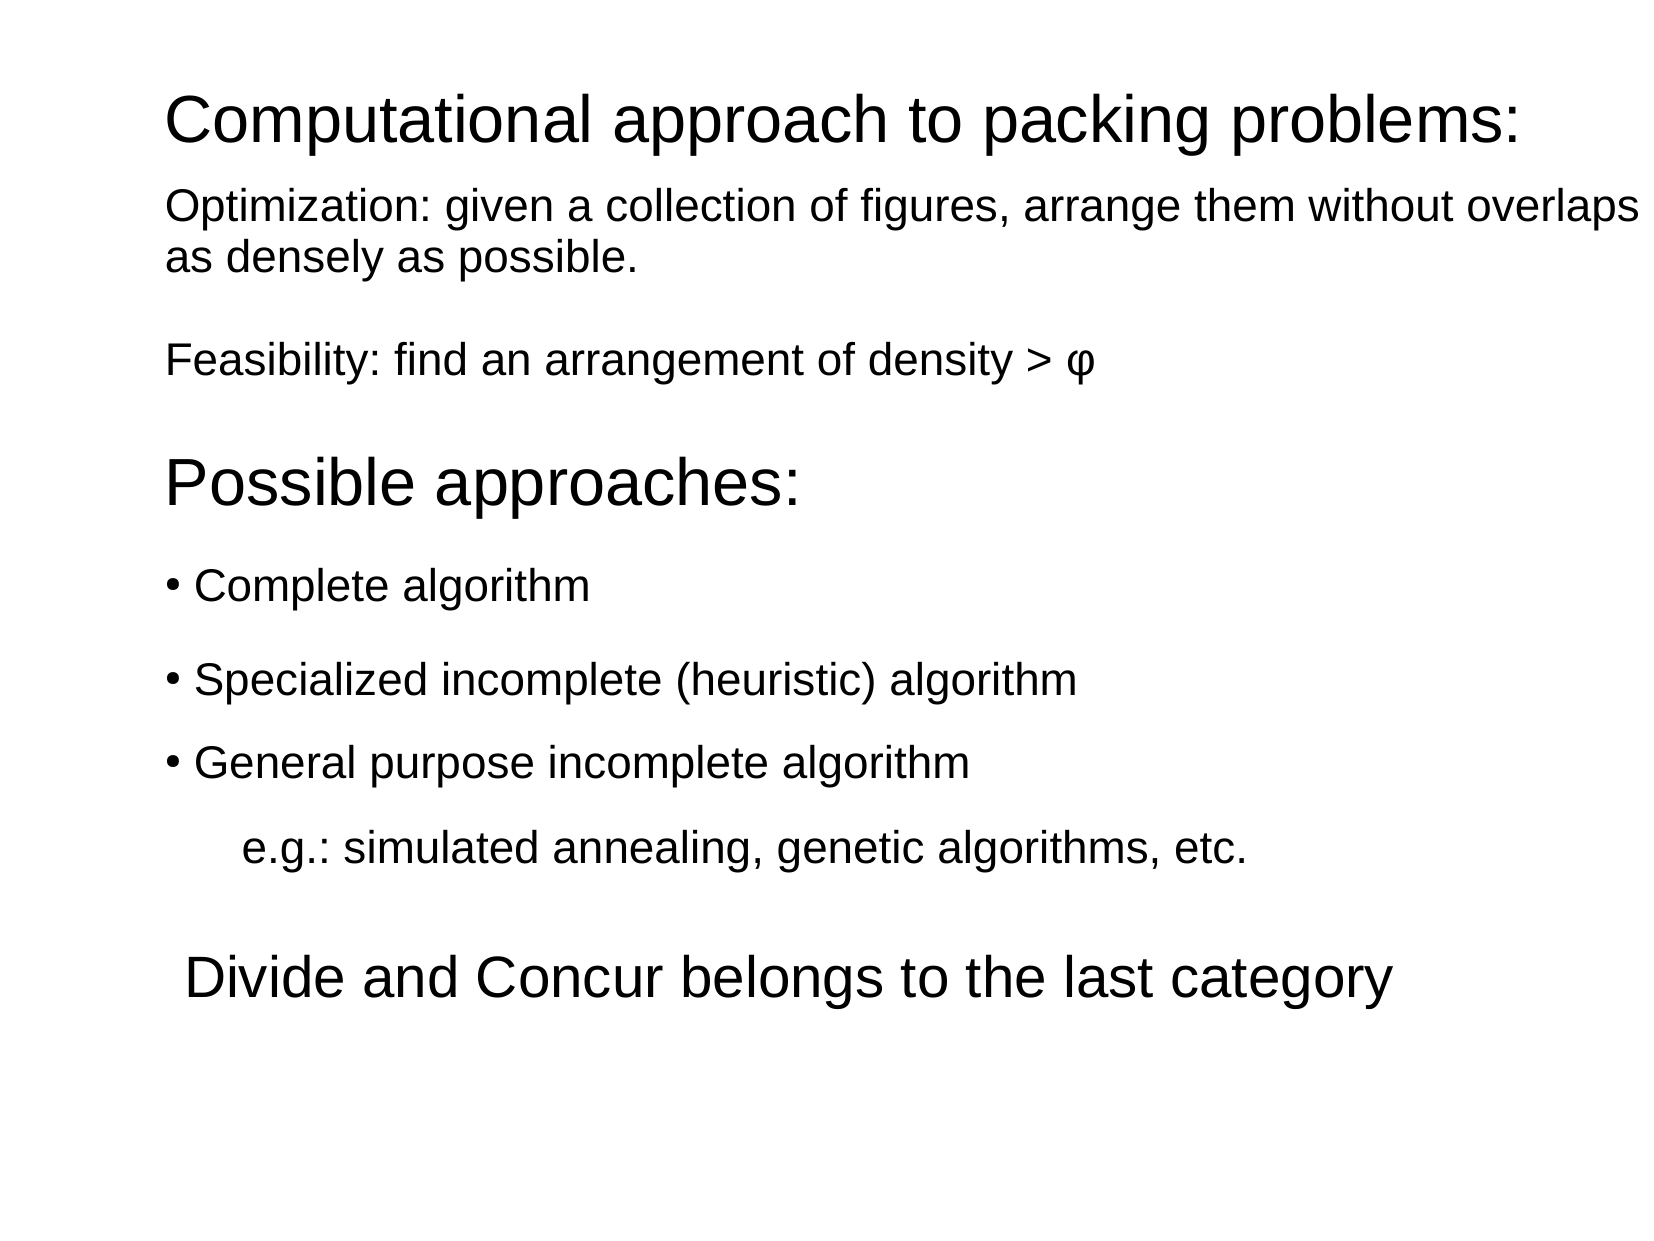

Computational approach to packing problems:
Optimization: given a collection of figures, arrange them without overlaps
as densely as possible.
Feasibility: find an arrangement of density > φ
Possible approaches:
 Complete algorithm
 Specialized incomplete (heuristic) algorithm
 General purpose incomplete algorithm
e.g.: simulated annealing, genetic algorithms, etc.
Divide and Concur belongs to the last category